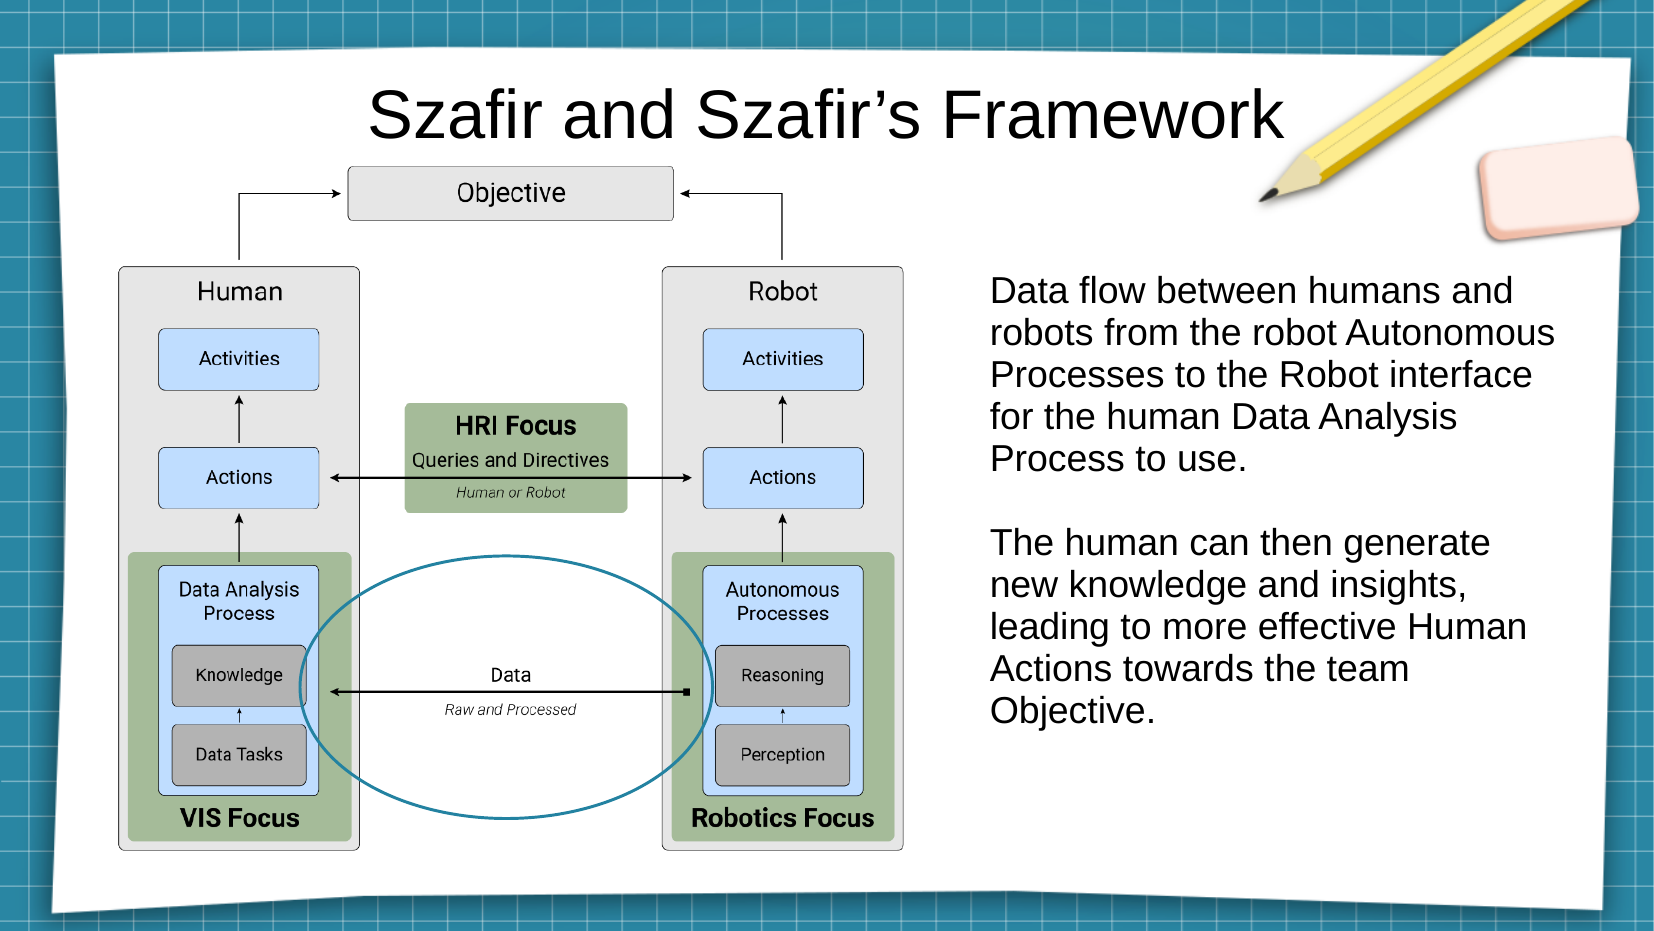

# Szafir and Szafir’s Framework
Data flow between humans and robots from the robot Autonomous Processes to the Robot interface for the human Data Analysis Process to use.
The human can then generate new knowledge and insights, leading to more effective Human Actions towards the team Objective.